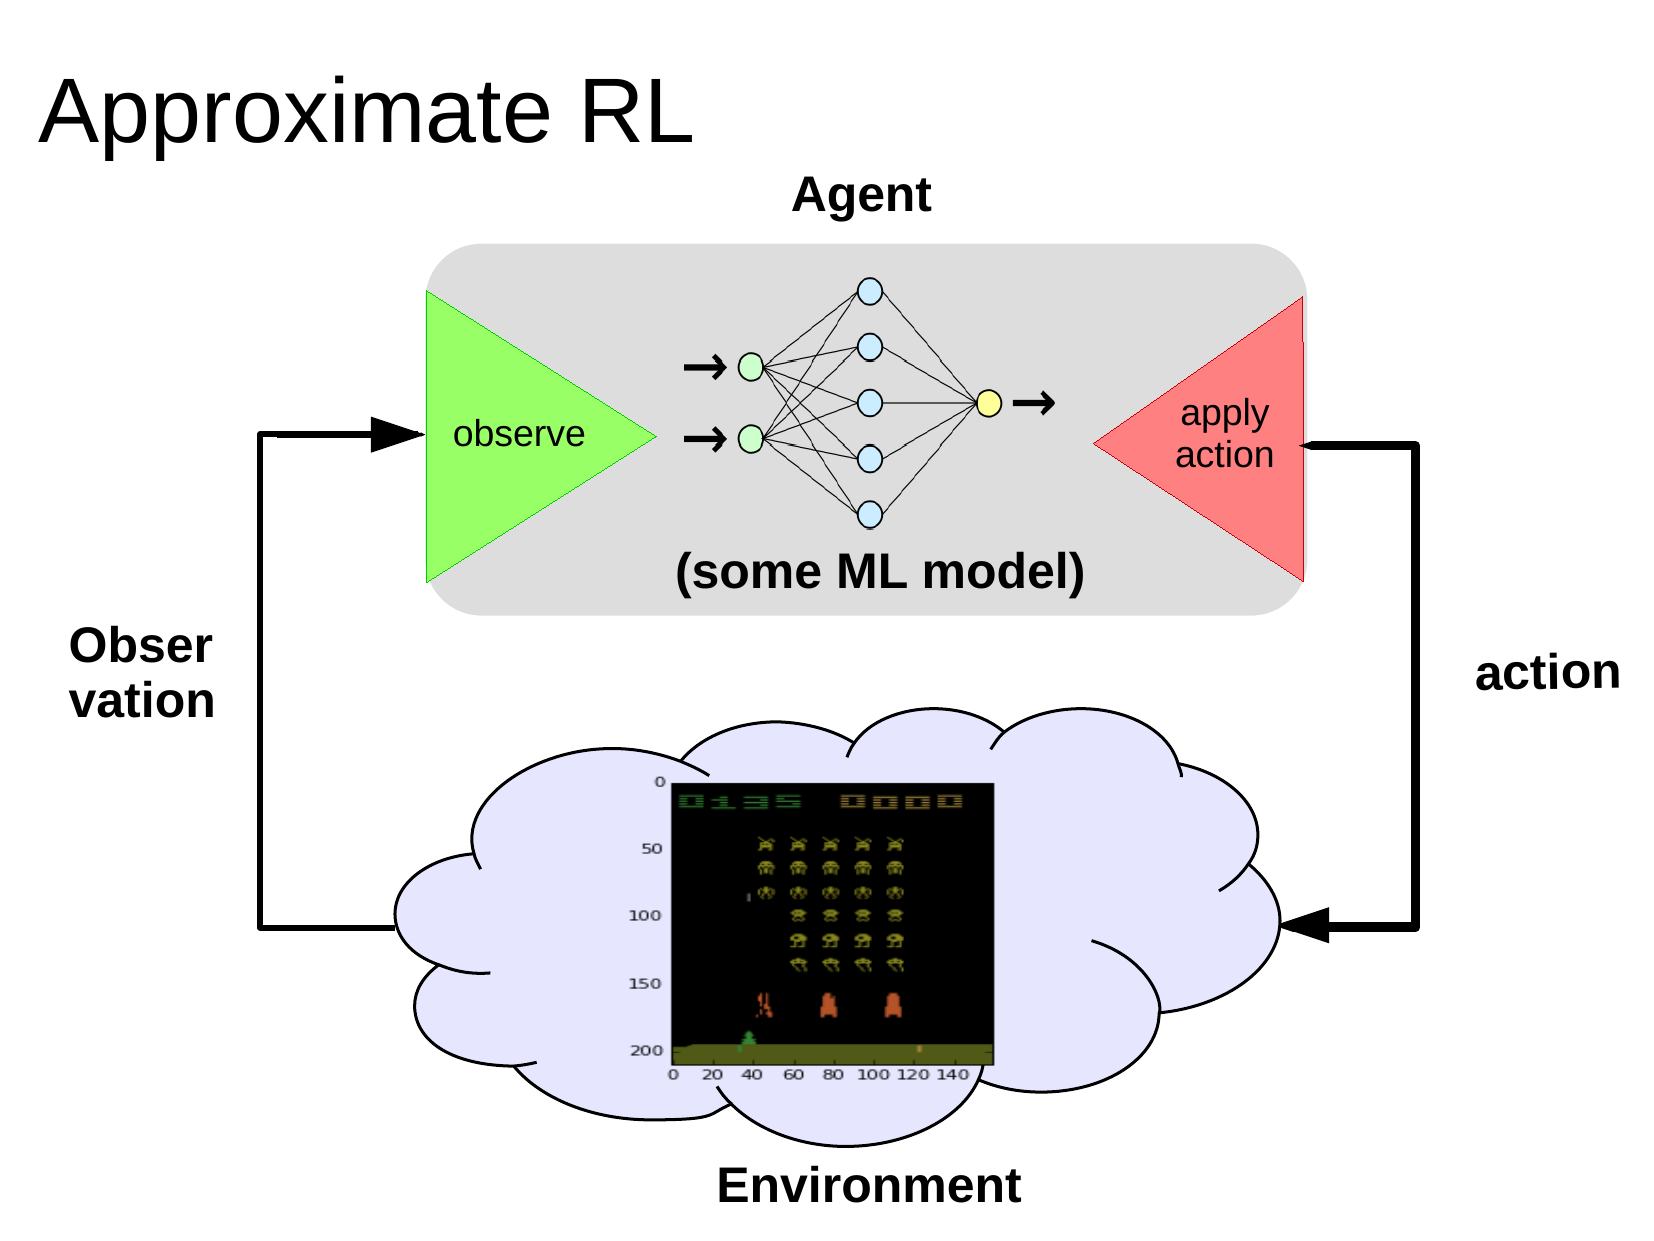

Approximate RL
Agent
apply
action
observe
(some ML model)
Observation
action
Environment